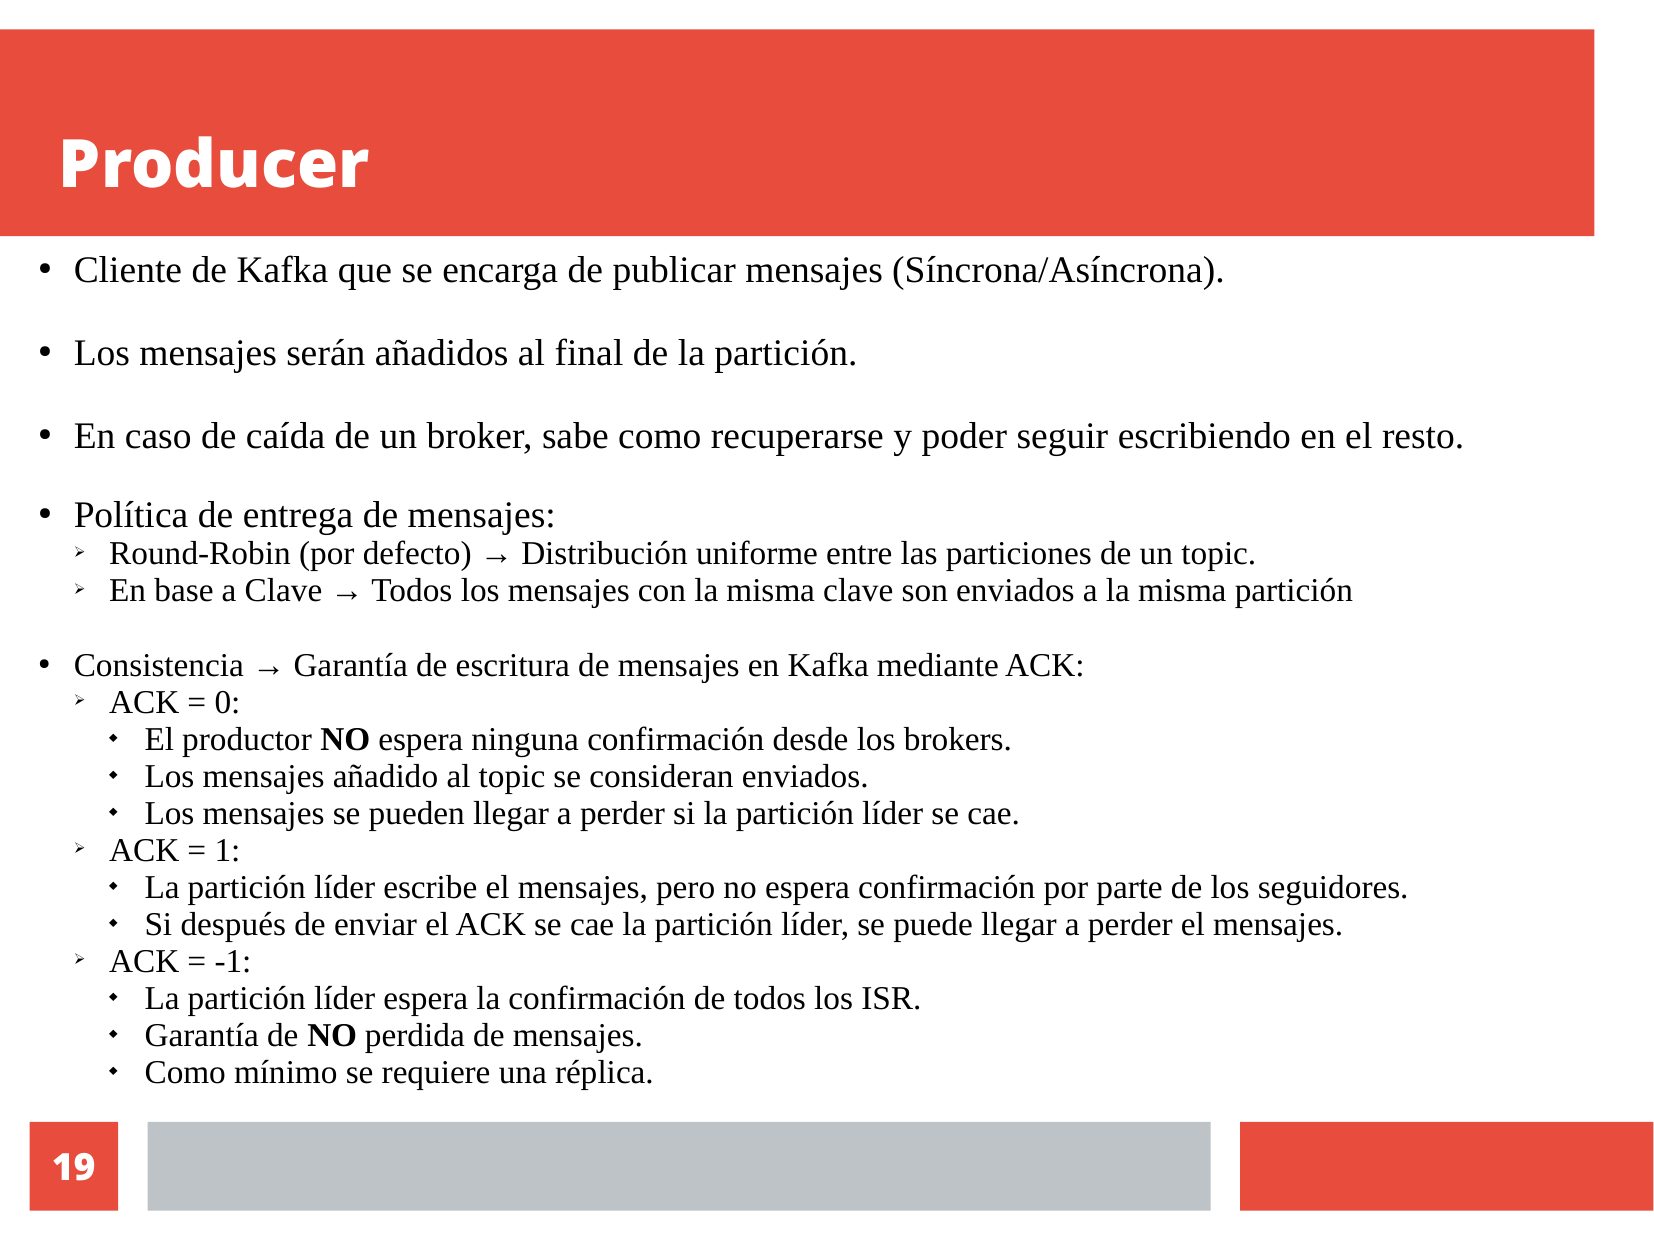

# Producer
Cliente de Kafka que se encarga de publicar mensajes (Síncrona/Asíncrona).
Los mensajes serán añadidos al final de la partición.
En caso de caída de un broker, sabe como recuperarse y poder seguir escribiendo en el resto.
Política de entrega de mensajes:
Round-Robin (por defecto) → Distribución uniforme entre las particiones de un topic.
En base a Clave → Todos los mensajes con la misma clave son enviados a la misma partición
Consistencia → Garantía de escritura de mensajes en Kafka mediante ACK:
ACK = 0:
El productor NO espera ninguna confirmación desde los brokers.
Los mensajes añadido al topic se consideran enviados.
Los mensajes se pueden llegar a perder si la partición líder se cae.
ACK = 1:
La partición líder escribe el mensajes, pero no espera confirmación por parte de los seguidores.
Si después de enviar el ACK se cae la partición líder, se puede llegar a perder el mensajes.
ACK = -1:
La partición líder espera la confirmación de todos los ISR.
Garantía de NO perdida de mensajes.
Como mínimo se requiere una réplica.
19